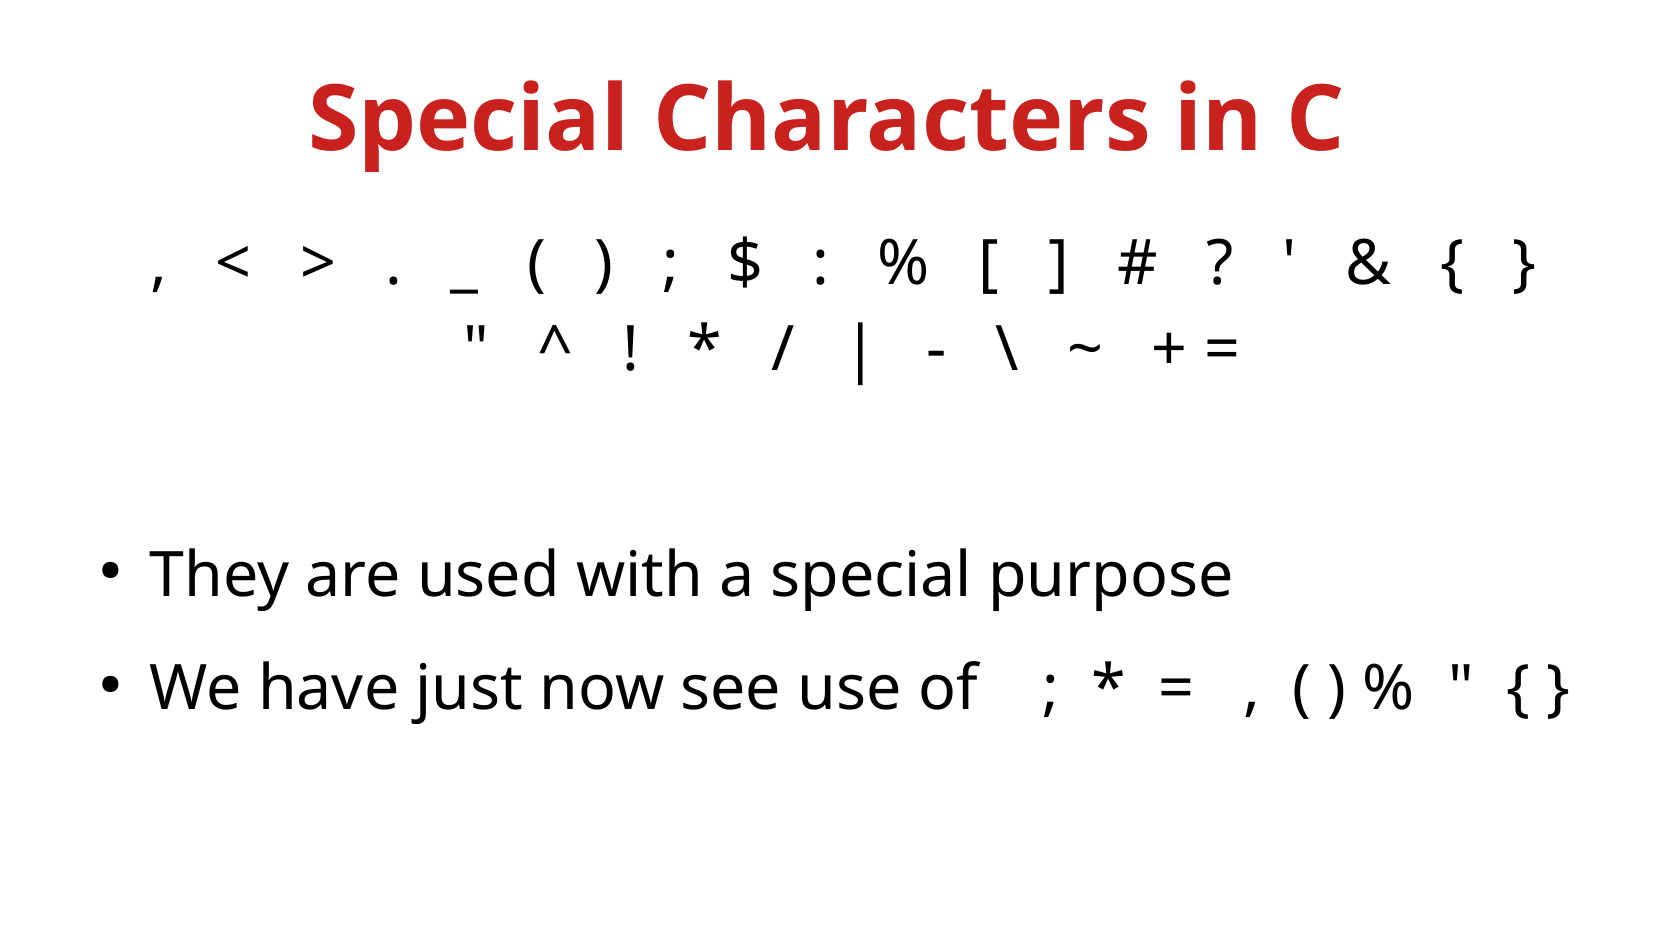

# Special Characters in C
, < > . _ ( ) ; $ : % [ ] # ? ' & { } " ^ ! * / | - \ ~ + =
They are used with a special purpose
We have just now see use of ; * = , ( ) % " { }